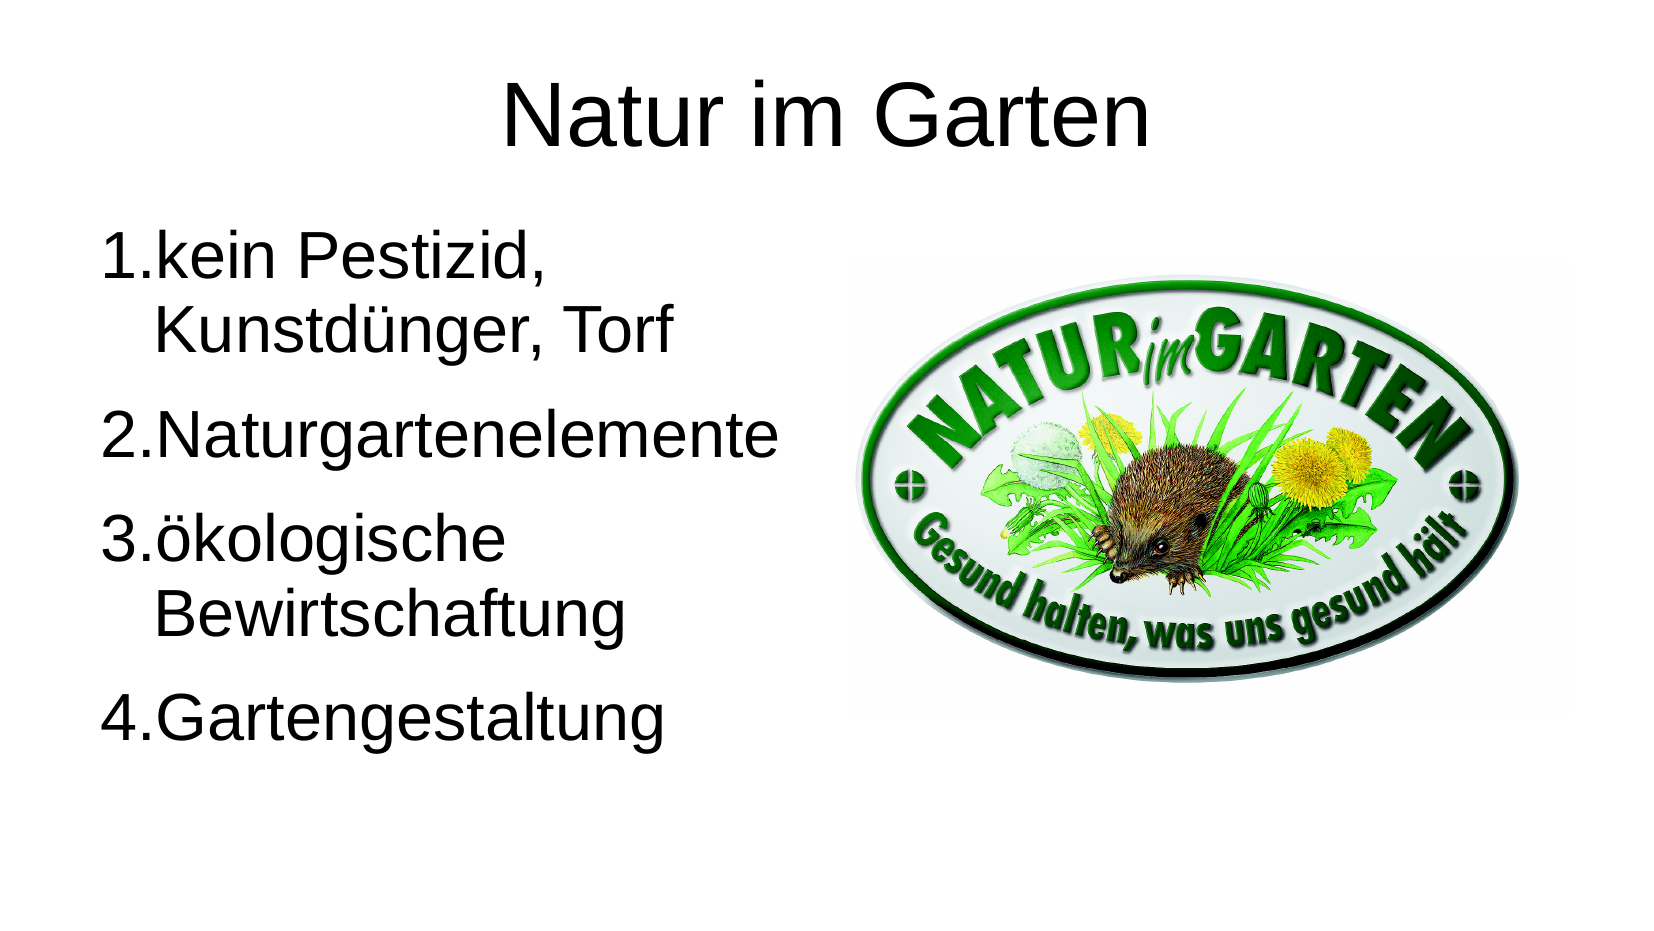

Natur im Garten
# kein Pestizid, Kunstdünger, Torf
Naturgartenelemente
ökologische Bewirtschaftung
Gartengestaltung